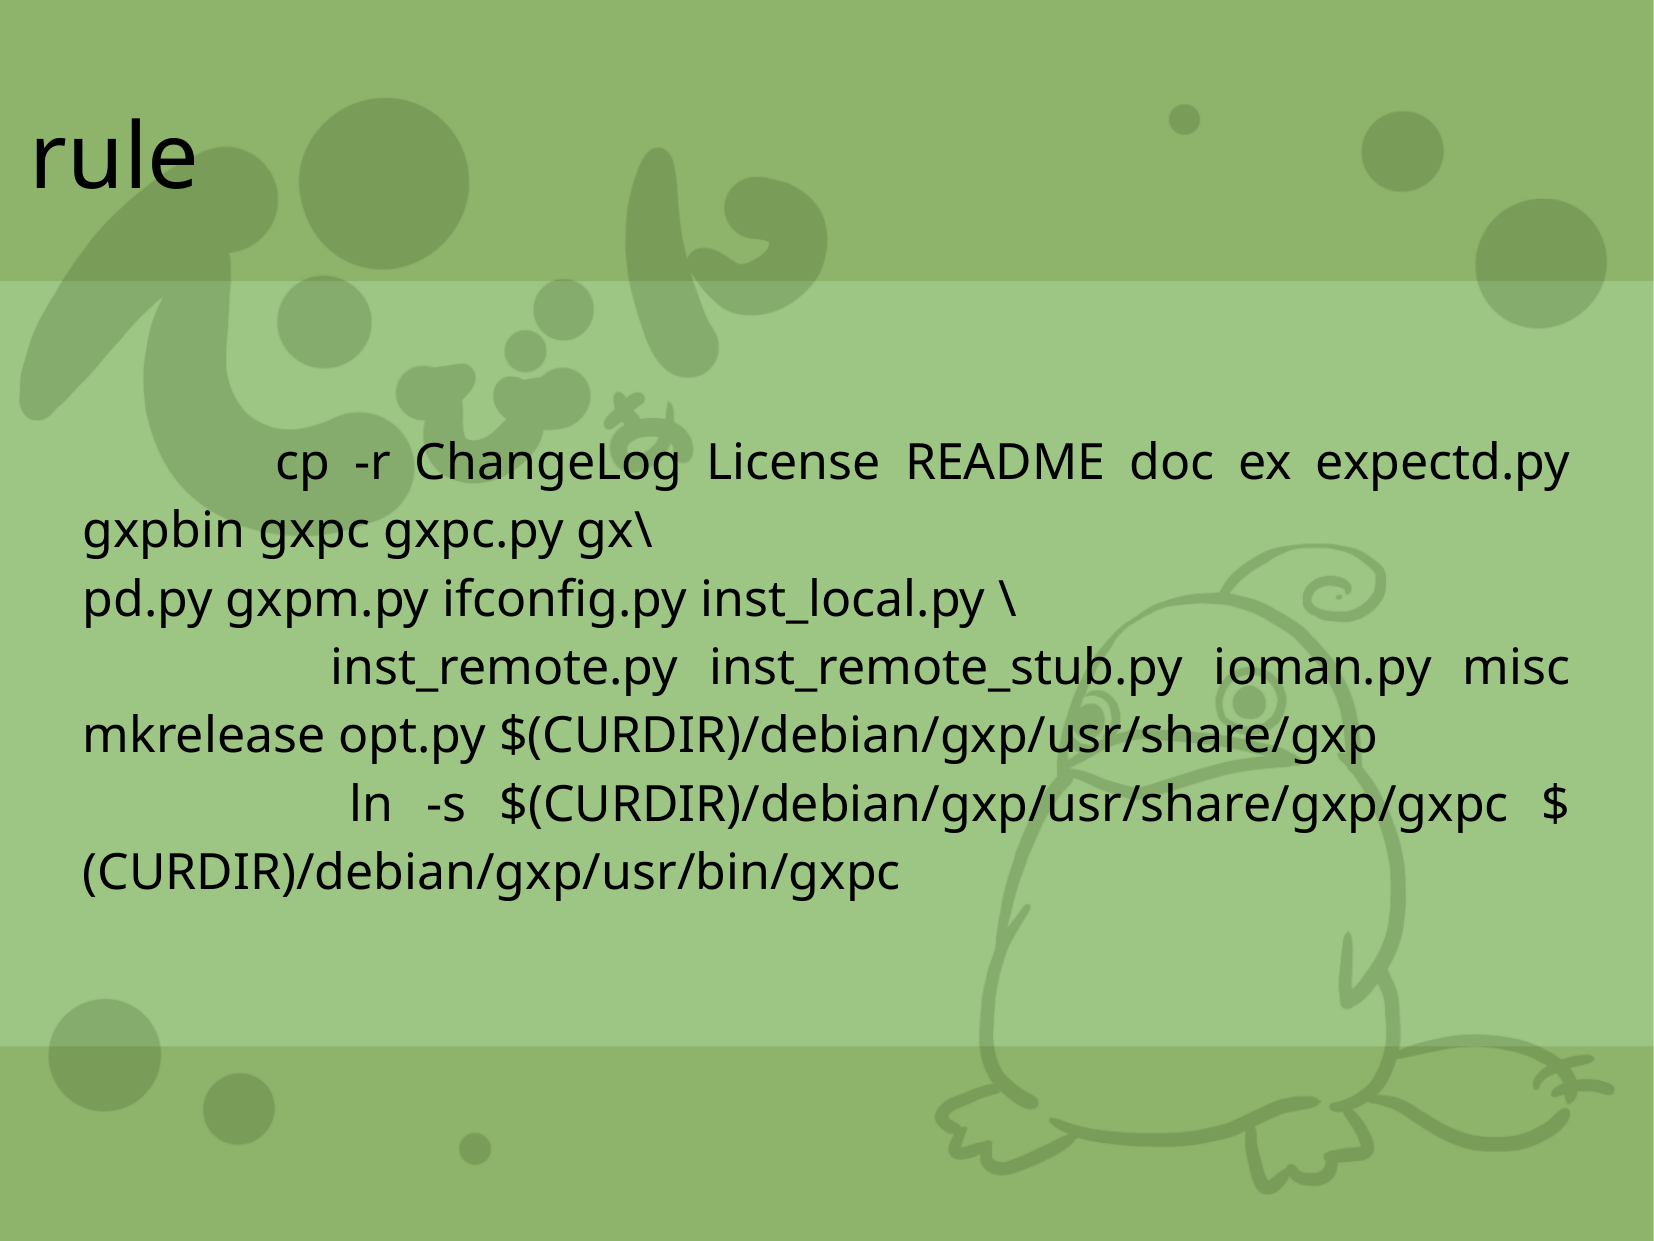

# rule
 cp -r ChangeLog License README doc ex expectd.py gxpbin gxpc gxpc.py gx\
pd.py gxpm.py ifconfig.py inst_local.py \
 inst_remote.py inst_remote_stub.py ioman.py misc mkrelease opt.py $(CURDIR)/debian/gxp/usr/share/gxp
 ln -s $(CURDIR)/debian/gxp/usr/share/gxp/gxpc $(CURDIR)/debian/gxp/usr/bin/gxpc